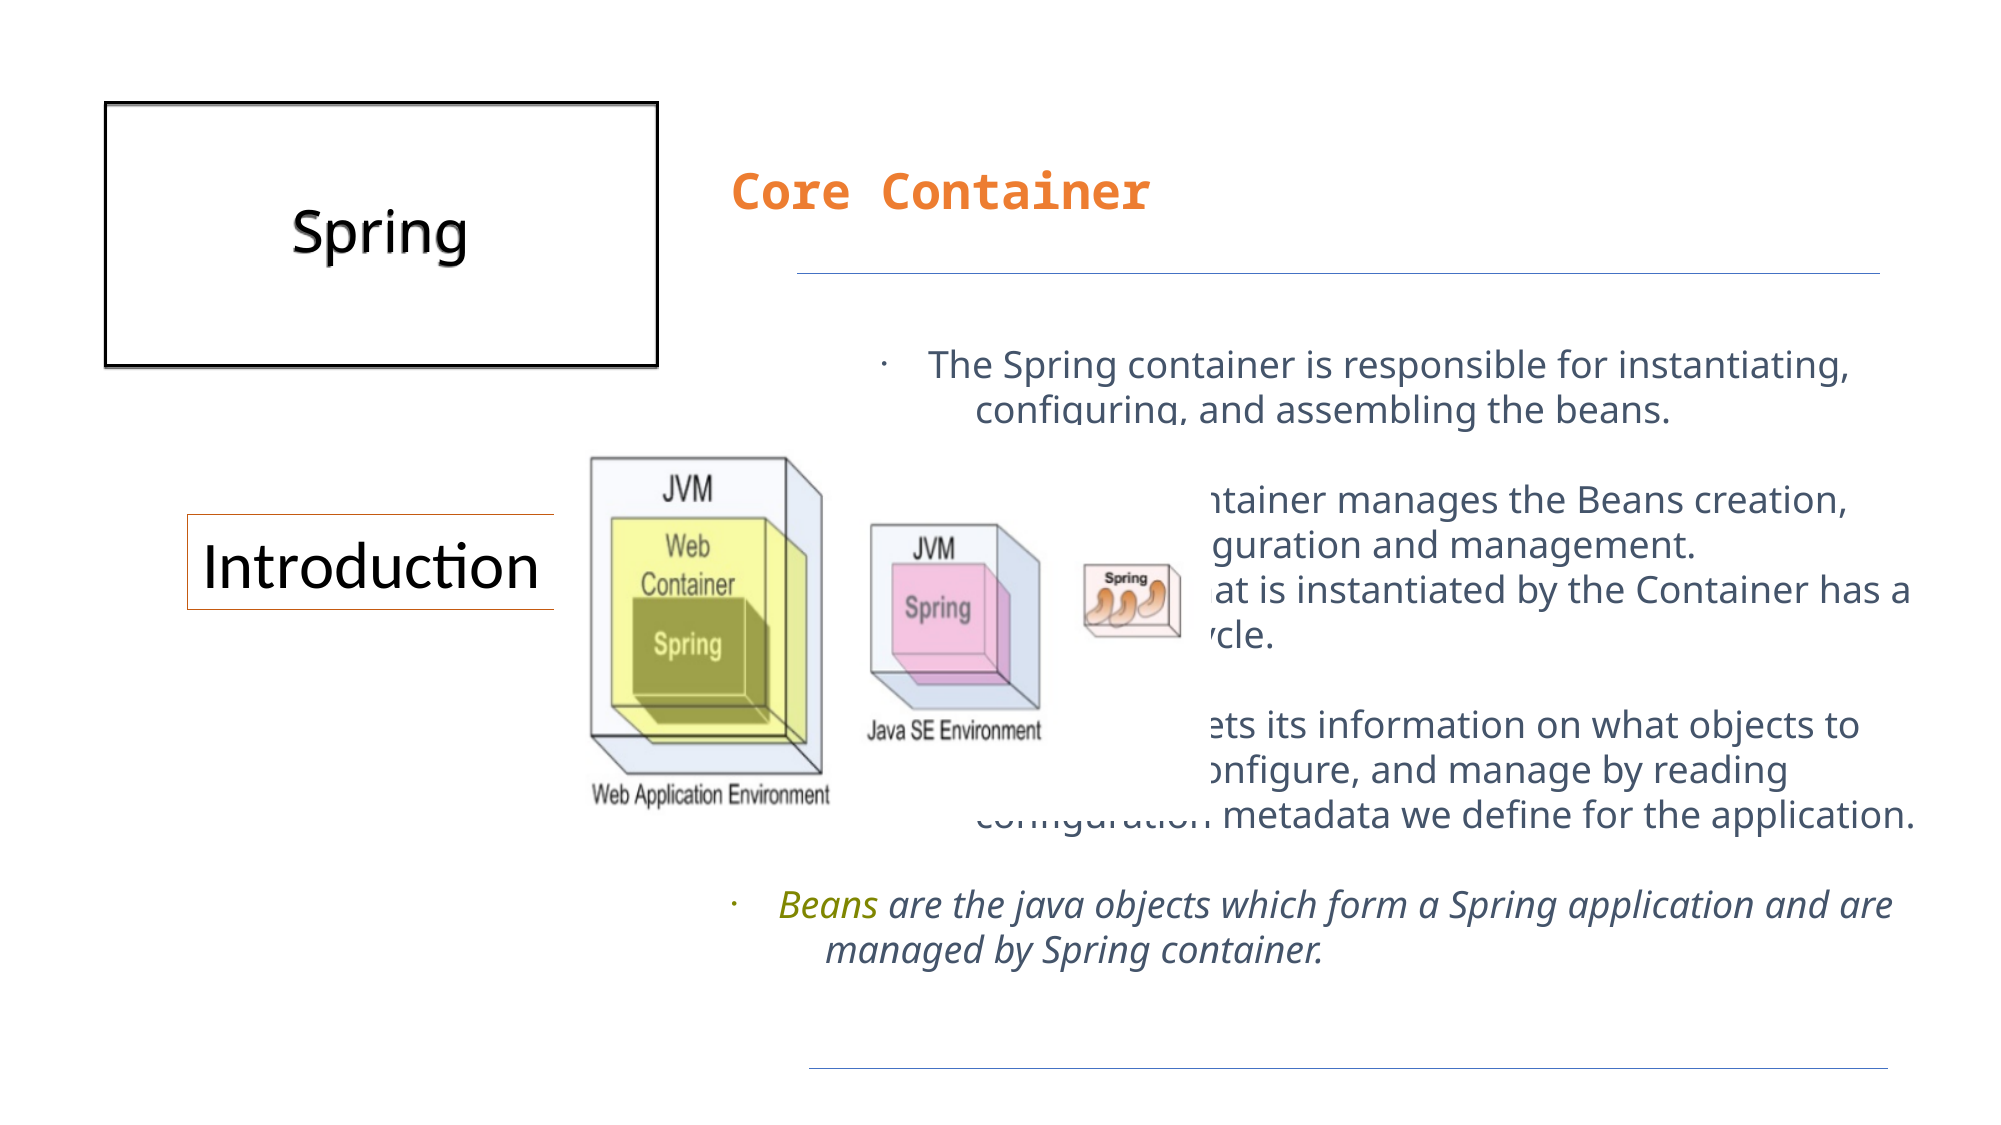

# Spring
Core Container
The Spring container is responsible for instantiating, configuring, and assembling the beans.
The Container manages the Beans creation, configuration and management.
Bean that is instantiated by the Container has a lifecycle.
The container gets its information on what objects to instantiate, configure, and manage by reading configuration metadata we define for the application.
Beans are the java objects which form a Spring application and are managed by Spring container.
Introduction